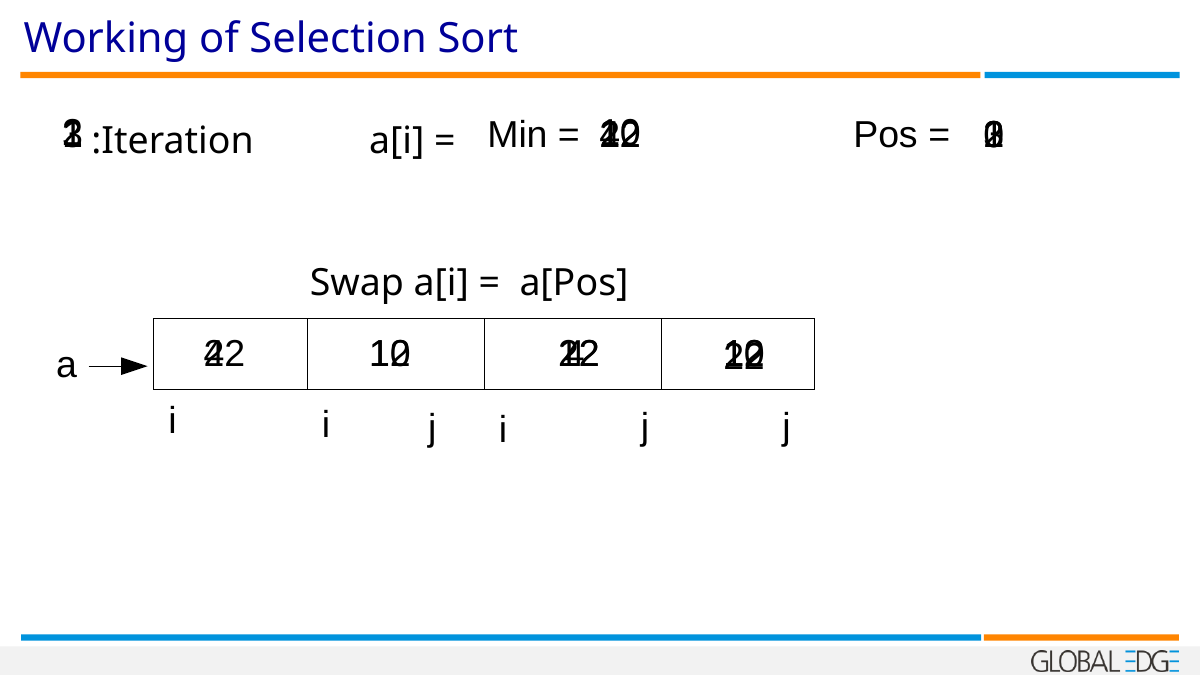

# Working of Selection Sort
2
10
1
3
:Iteration
a[i] =
Min =
22
12
4
Pos =
1
2
3
0
Swap a[i] = a[Pos]
22
4
12
10
22
12
4
10
12
22
a
i
i
j
j
j
i